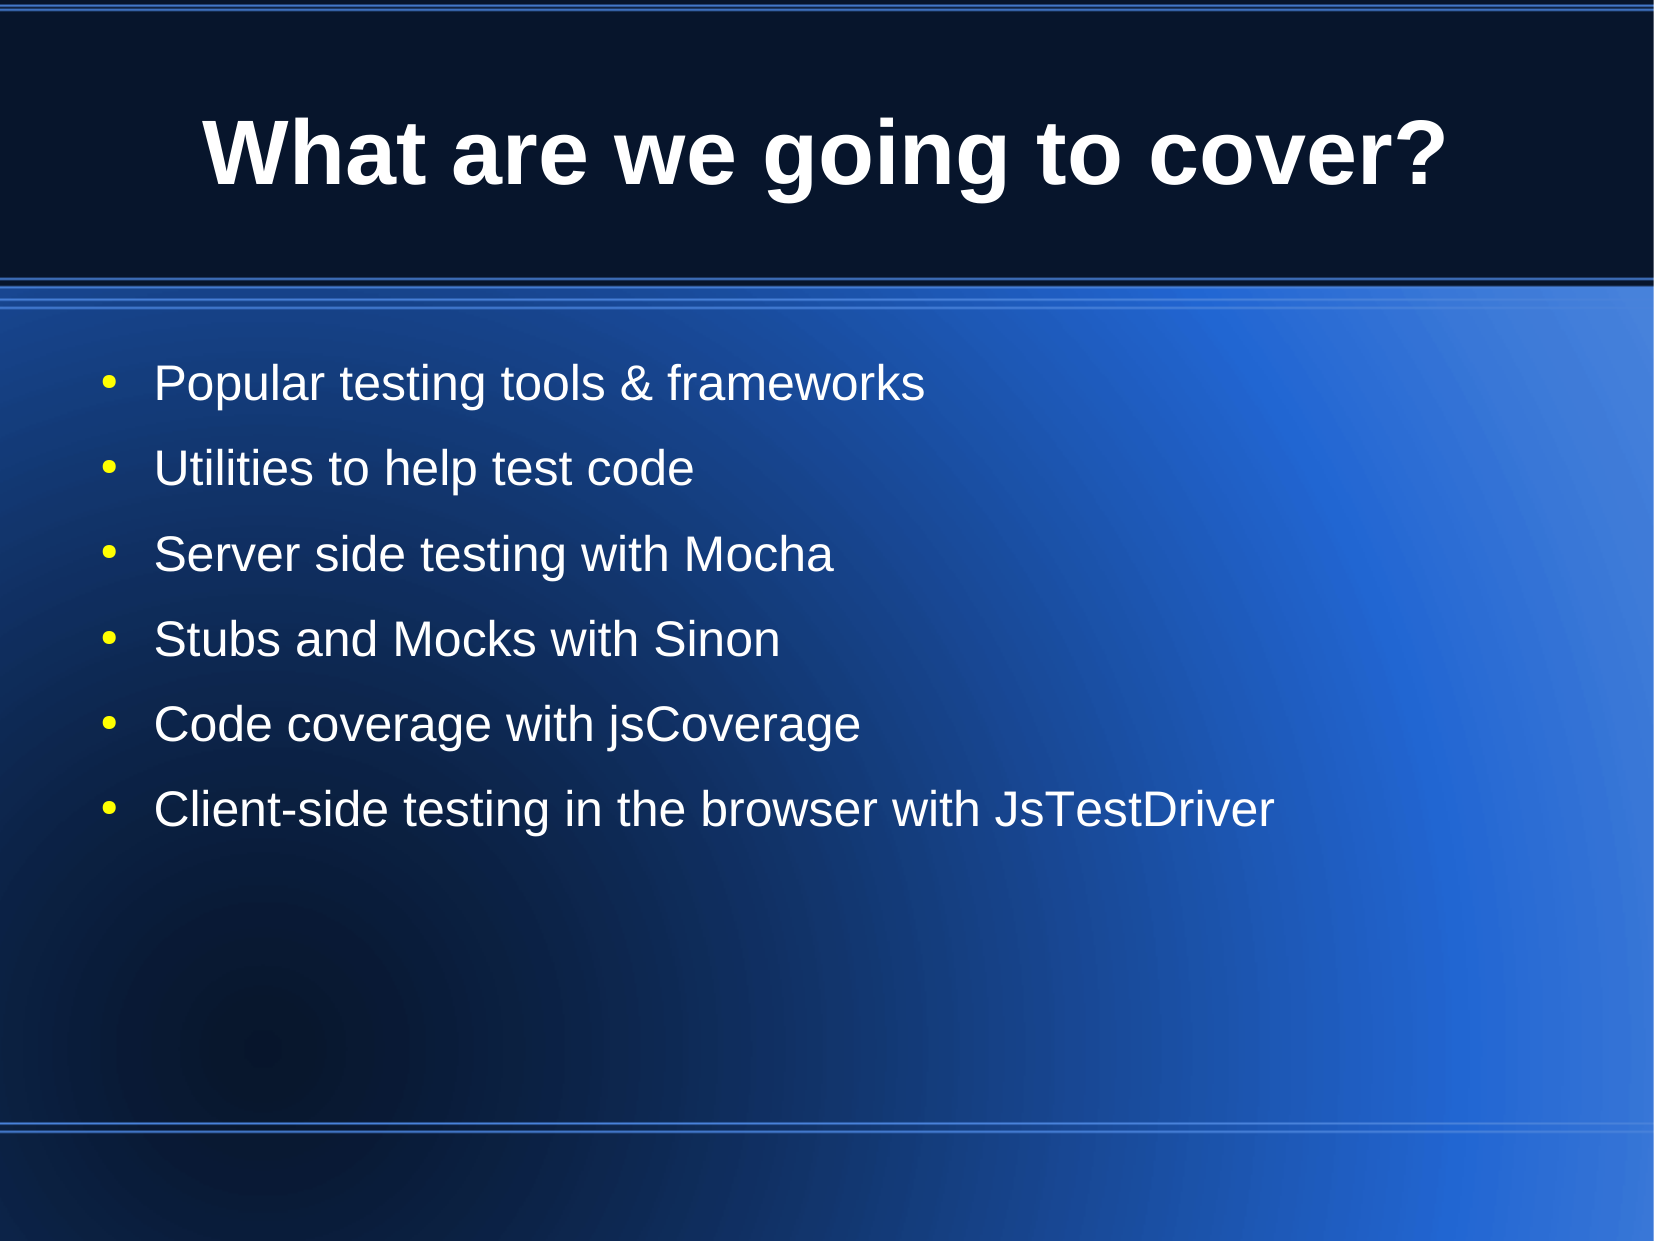

# What are we going to cover?
Popular testing tools & frameworks
Utilities to help test code
Server side testing with Mocha
Stubs and Mocks with Sinon
Code coverage with jsCoverage
Client-side testing in the browser with JsTestDriver